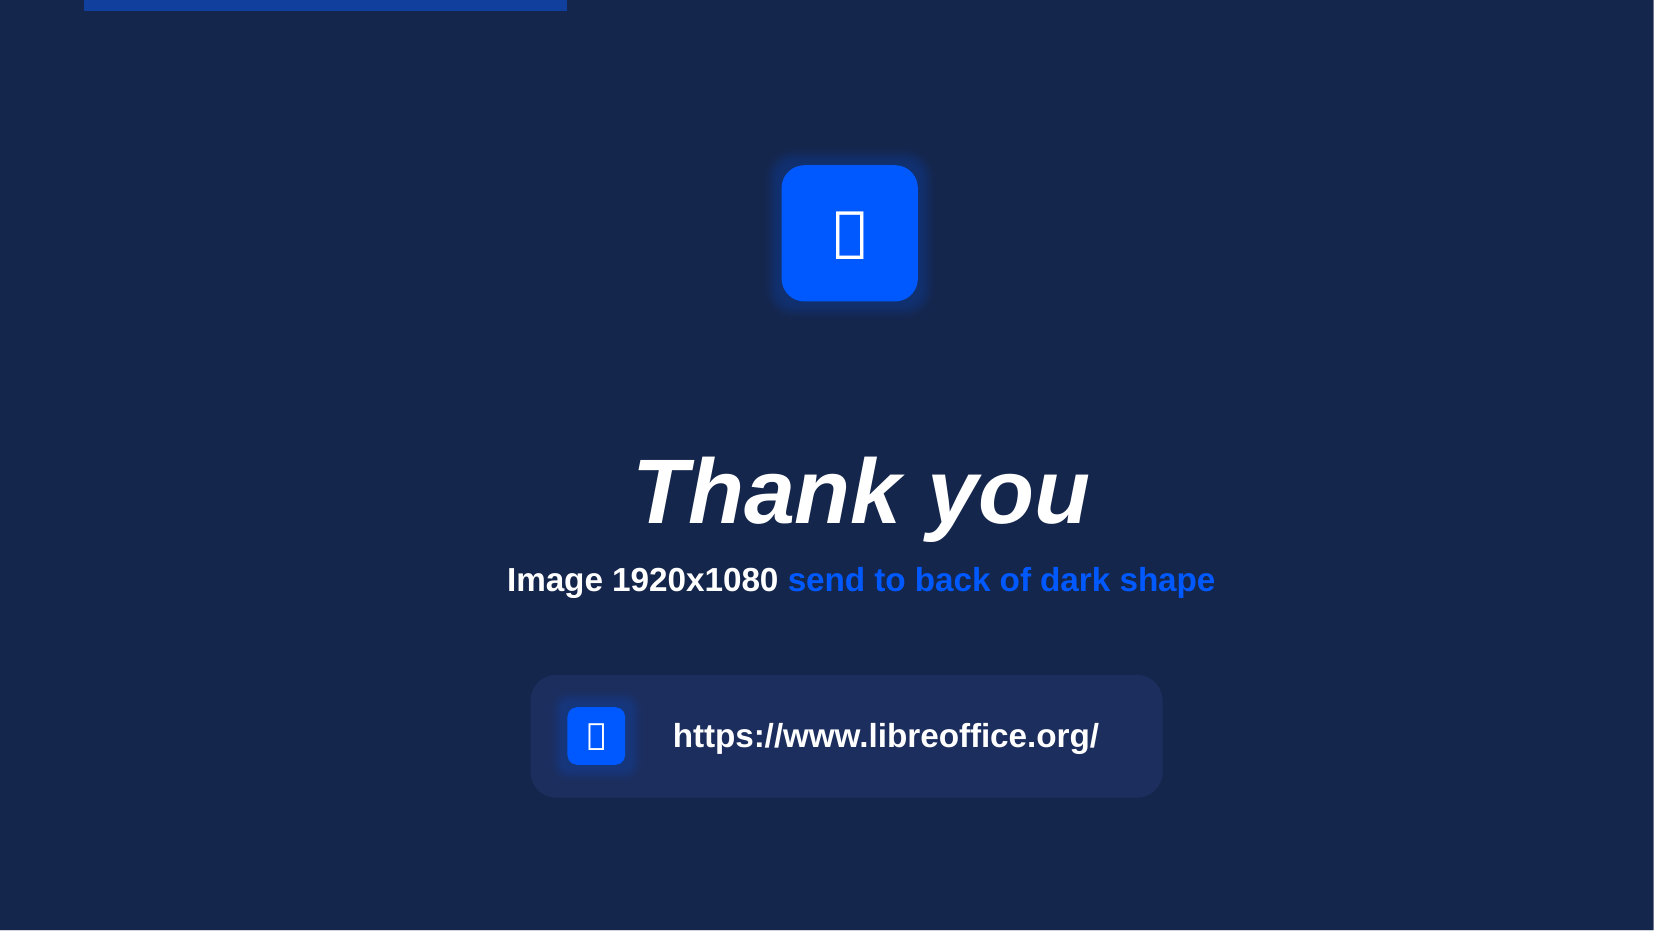


Thank you
Image 1920x1080 send to back of dark shape
https://www.libreoffice.org/
